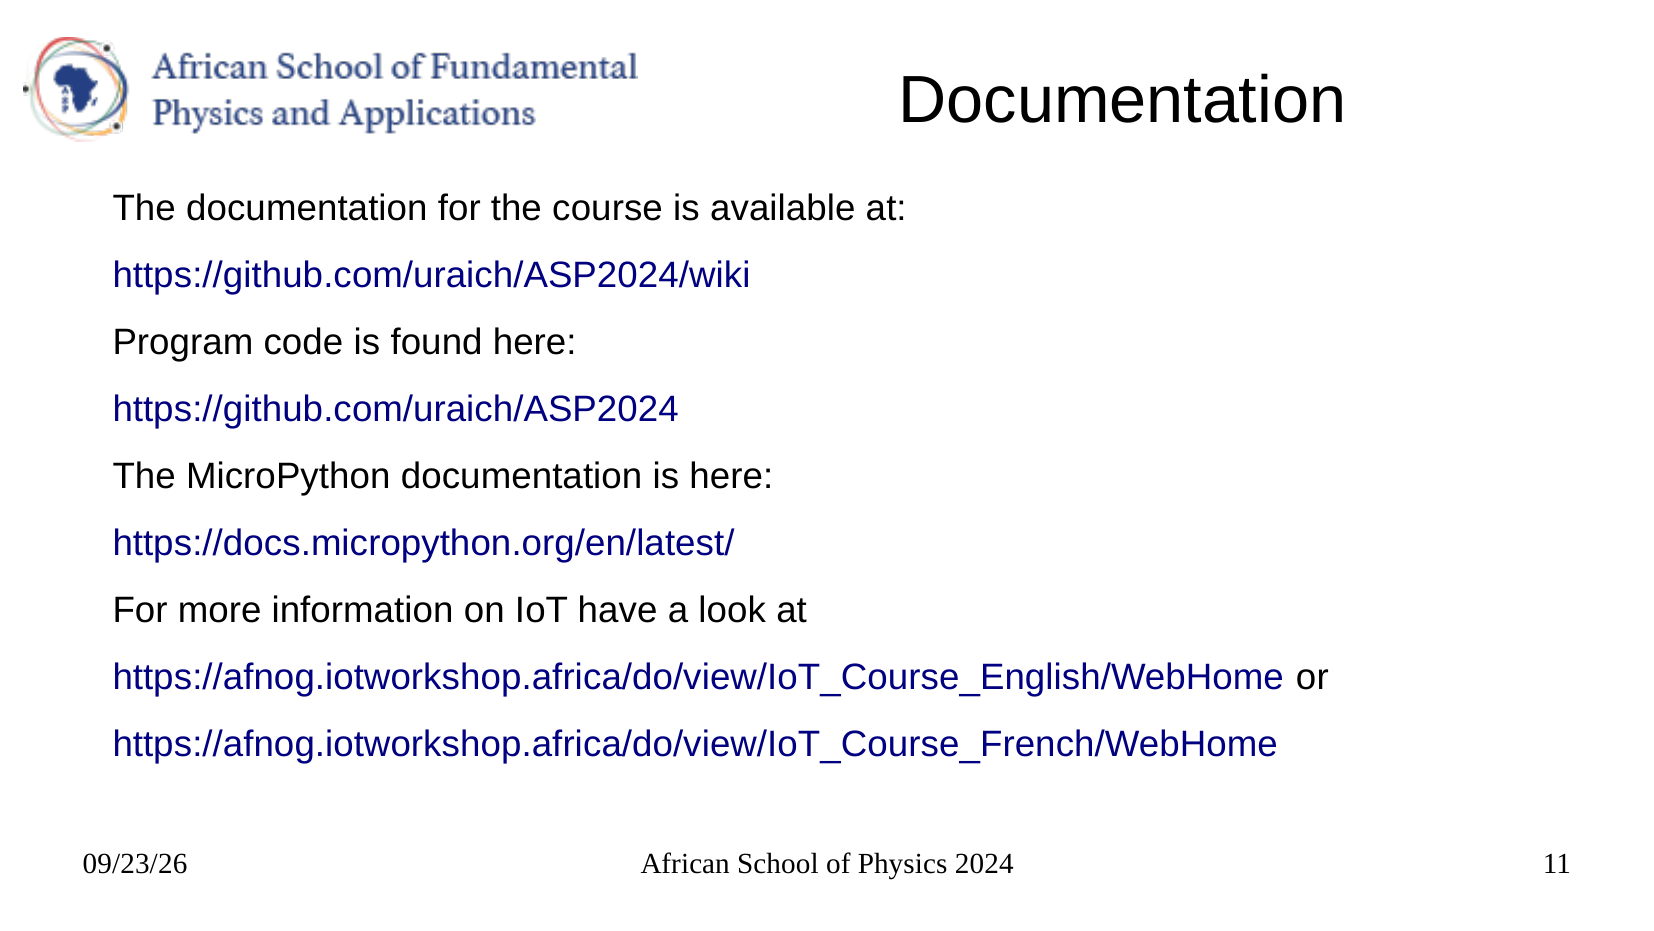

# Documentation
The documentation for the course is available at:
https://github.com/uraich/ASP2024/wiki
Program code is found here:
https://github.com/uraich/ASP2024
The MicroPython documentation is here:
https://docs.micropython.org/en/latest/
For more information on IoT have a look at
https://afnog.iotworkshop.africa/do/view/IoT_Course_English/WebHome or
https://afnog.iotworkshop.africa/do/view/IoT_Course_French/WebHome
African School of Physics 2024
11